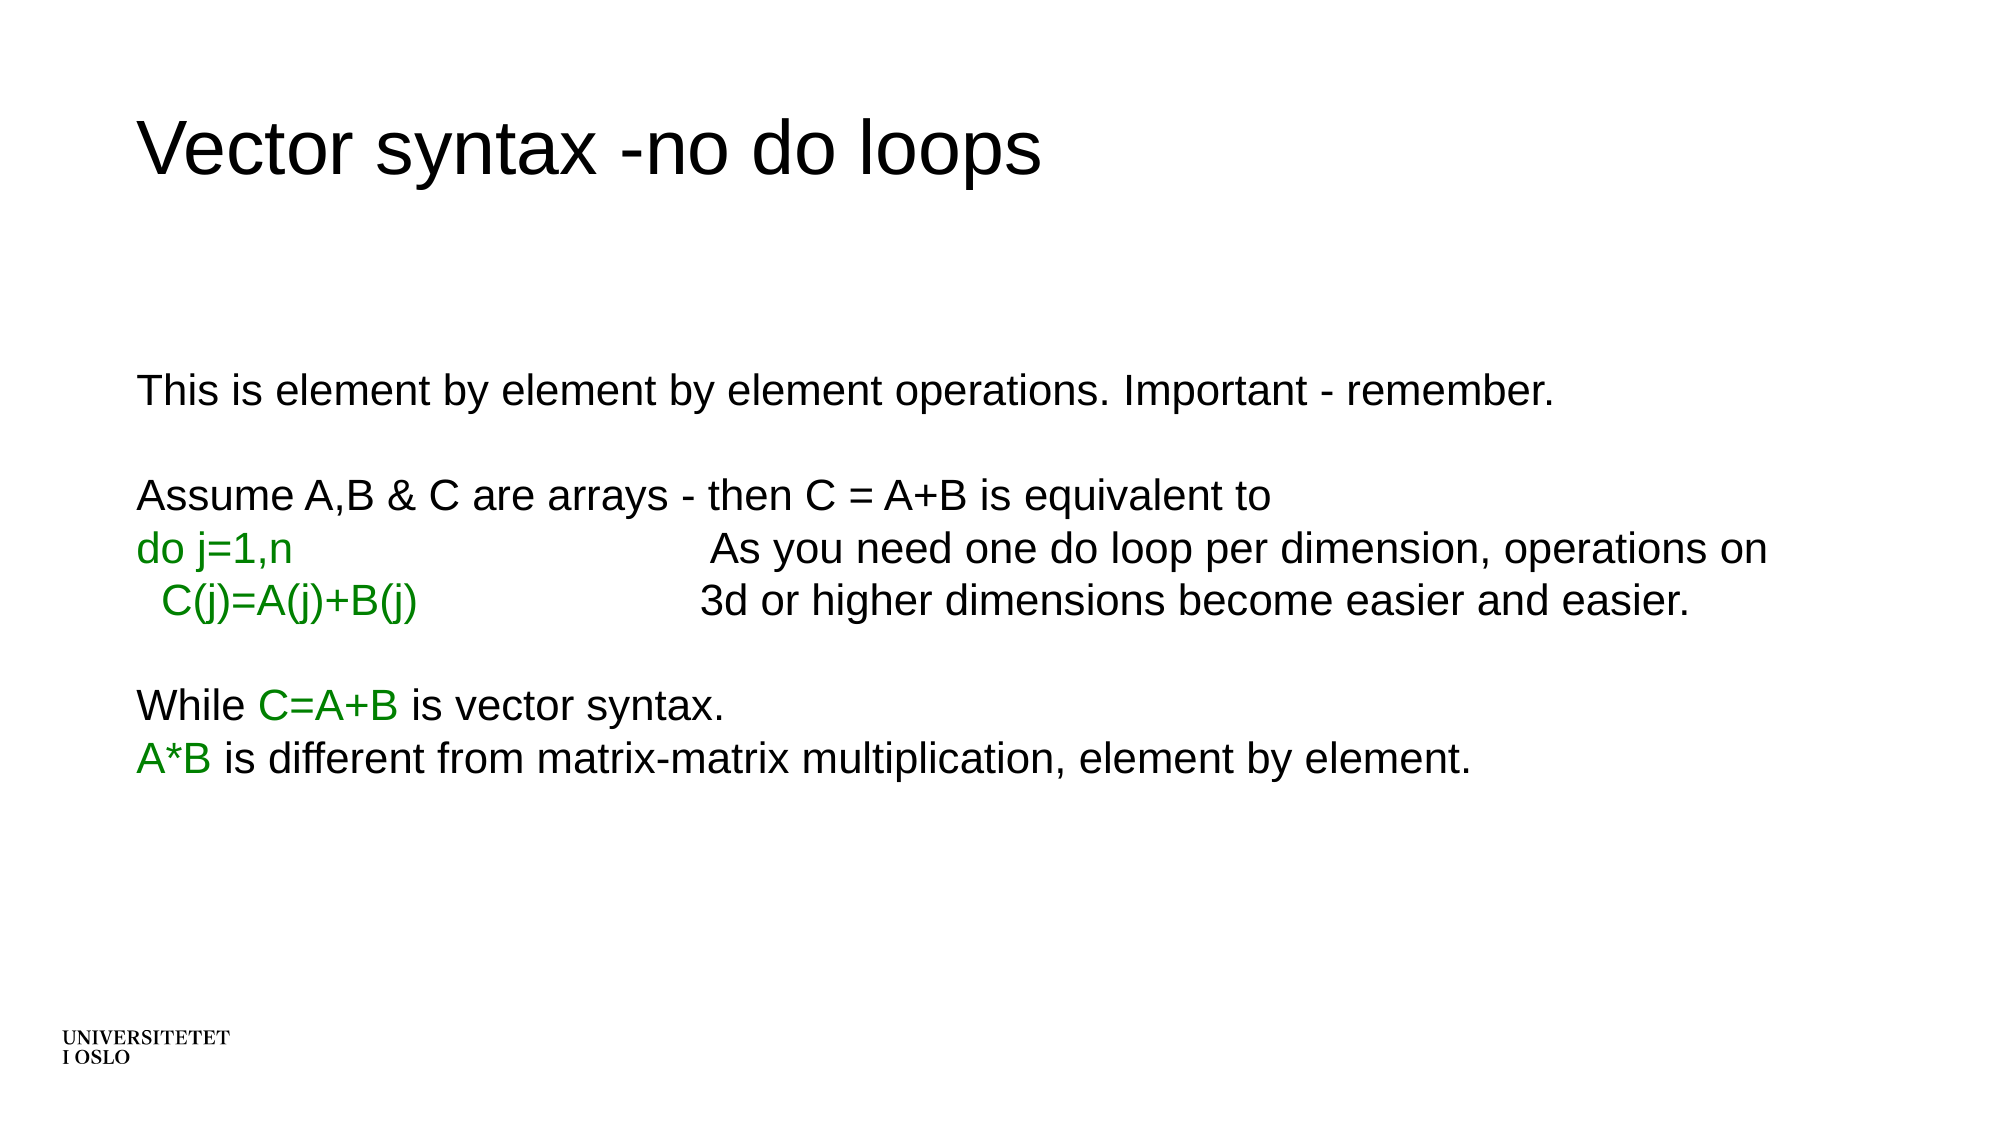

# Vector syntax -no do loops
This is element by element by element operations. Important - remember.
Assume A,B & C are arrays - then C = A+B is equivalent to
do j=1,n As you need one do loop per dimension, operations on
 C(j)=A(j)+B(j) 3d or higher dimensions become easier and easier.
While C=A+B is vector syntax.
A*B is different from matrix-matrix multiplication, element by element.